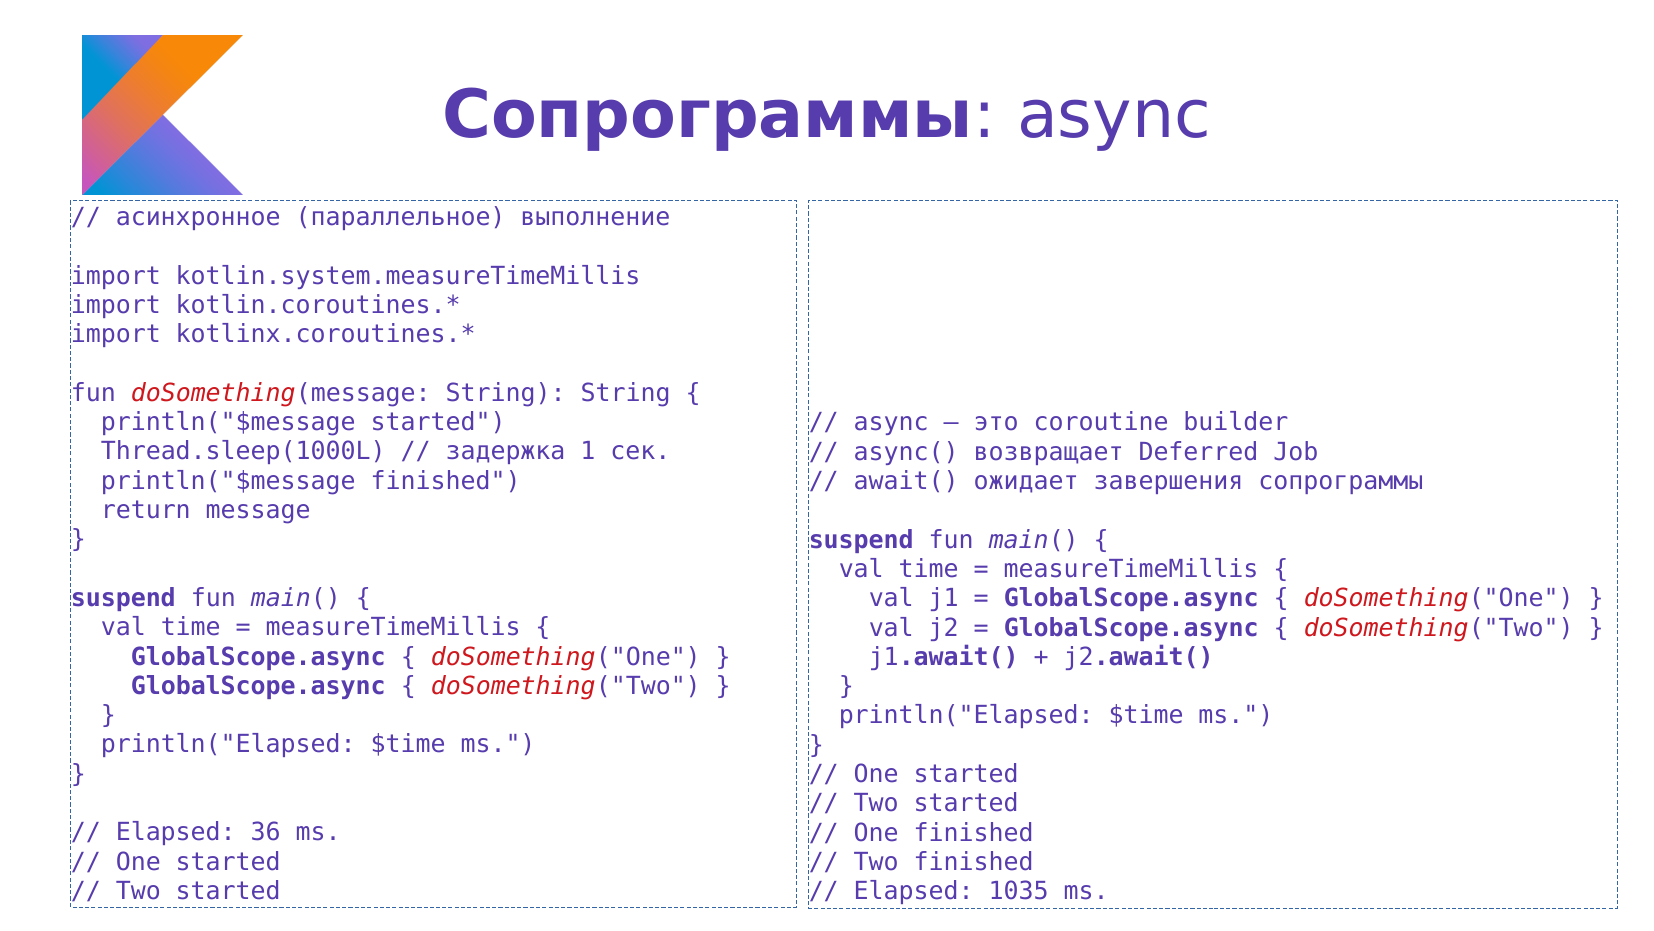

# Сопрограммы: async
// async — это coroutine builder
// async() возвращает Deferred Job
// await() ожидает завершения сопрограммы
suspend fun main() {
 val time = measureTimeMillis {
 val j1 = GlobalScope.async { doSomething("One") }
 val j2 = GlobalScope.async { doSomething("Two") }
 j1.await() + j2.await()
 }
 println("Elapsed: $time ms.")
}
// One started
// Two started
// One finished
// Two finished
// Elapsed: 1035 ms.
// асинхронное (параллельное) выполнение
import kotlin.system.measureTimeMillis
import kotlin.coroutines.*
import kotlinx.coroutines.*
fun doSomething(message: String): String {
 println("$message started")
 Thread.sleep(1000L) // задержка 1 сек.
 println("$message finished")
 return message
}
suspend fun main() {
 val time = measureTimeMillis {
 GlobalScope.async { doSomething("One") }
 GlobalScope.async { doSomething("Two") }
 }
 println("Elapsed: $time ms.")
}
// Elapsed: 36 ms.
// One started
// Two started